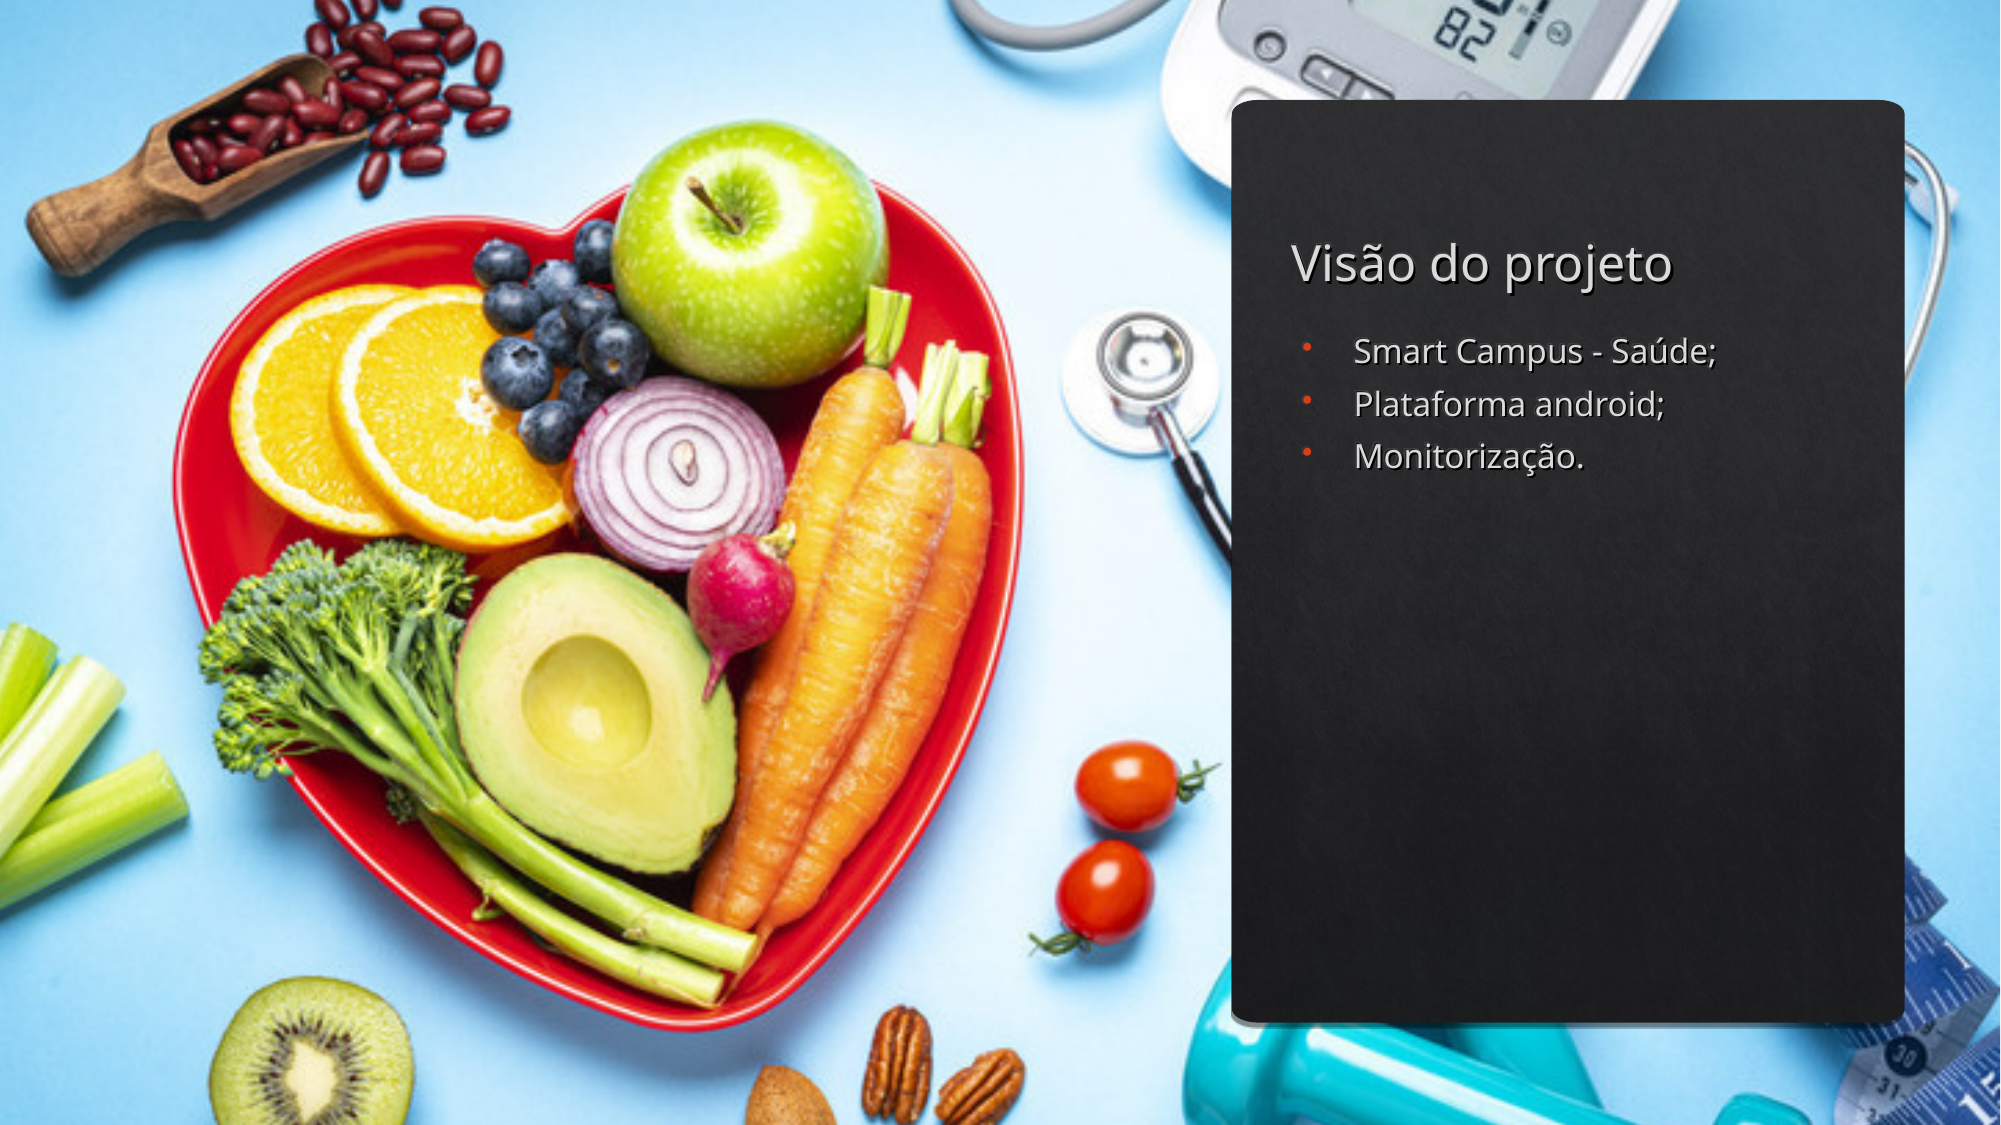

# Visão do projeto
Smart Campus - Saúde;
Plataforma android;
Monitorização.